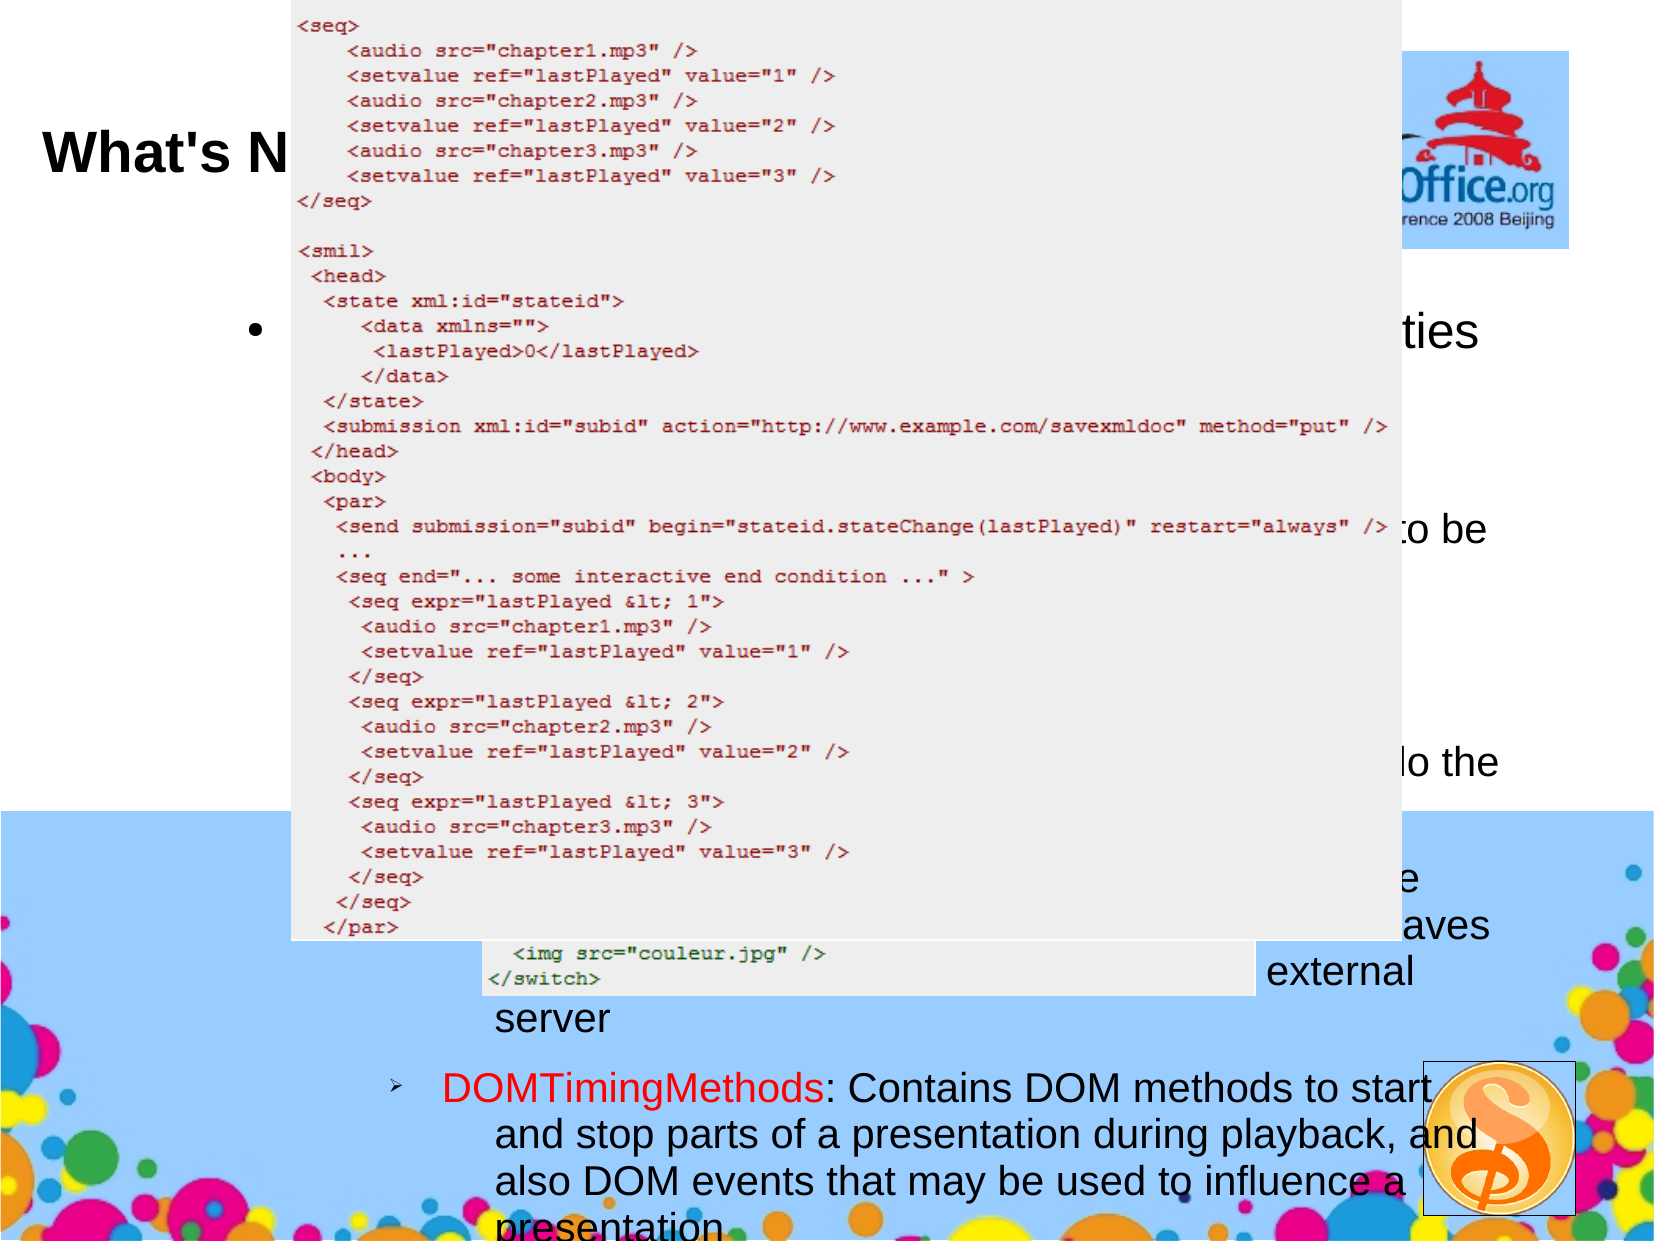

# What's New in SMIL 3.0 (part II)
Introduces new modules with extended functionalities
MediaPanZoom: Defines and manages a two-dimensional rendering space
MediaOpacity: Allows the opacity of a media object to be defined
TextStyling & TextMotion: Supports rich text style & motion effect
StateTest: Determines pre-defined conditions then do the correct thing
UserState & StateSubmission: Allows elements to be rendered depending on author-defined values / Saves author defined state or to transmit it to an external server
DOMTimingMethods: Contains DOM methods to start and stop parts of a presentation during playback, and also DOM events that may be used to influence a presentation